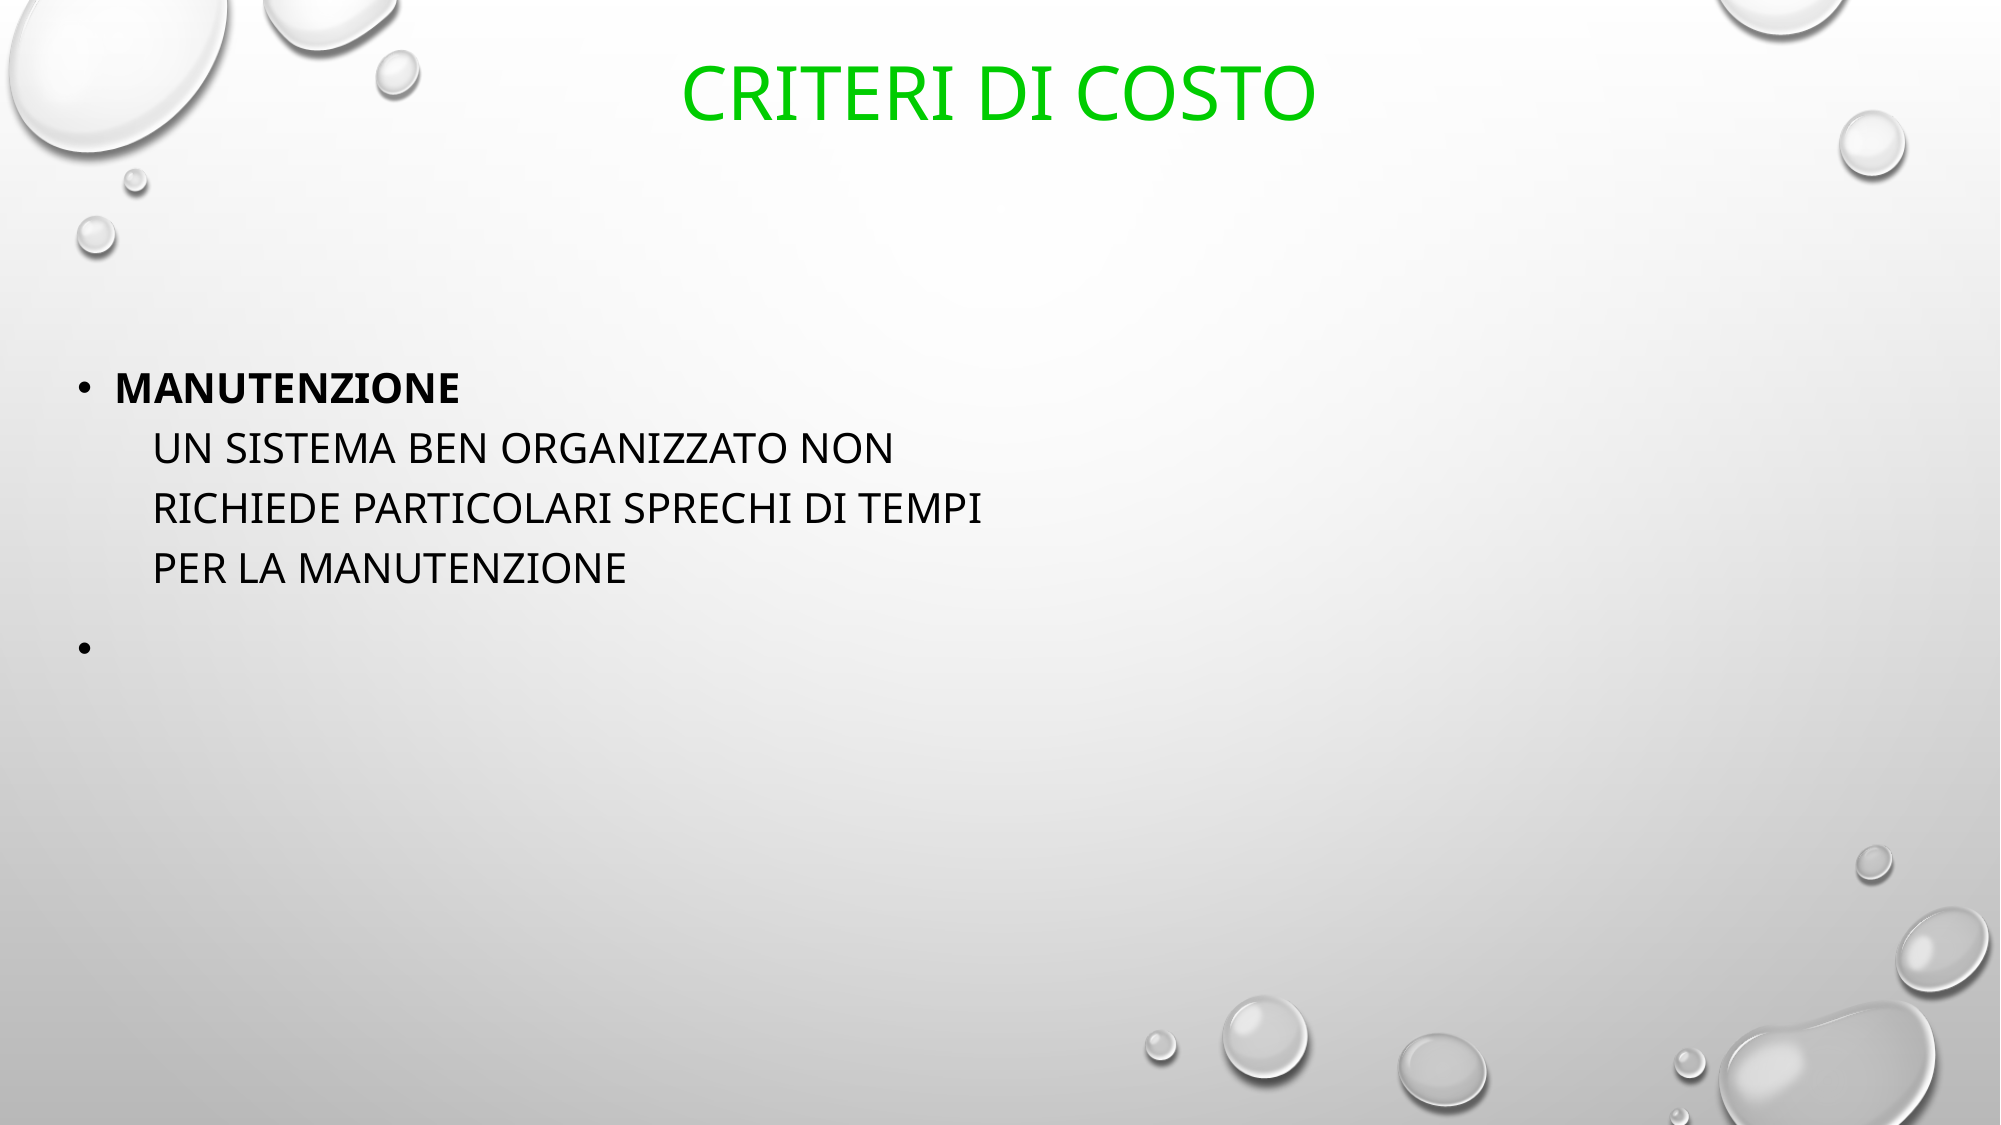

# Criteri di costo
Manutenzione
Un sistema ben organizzato non richiede particolari sprechi di tempi per la manutenzione